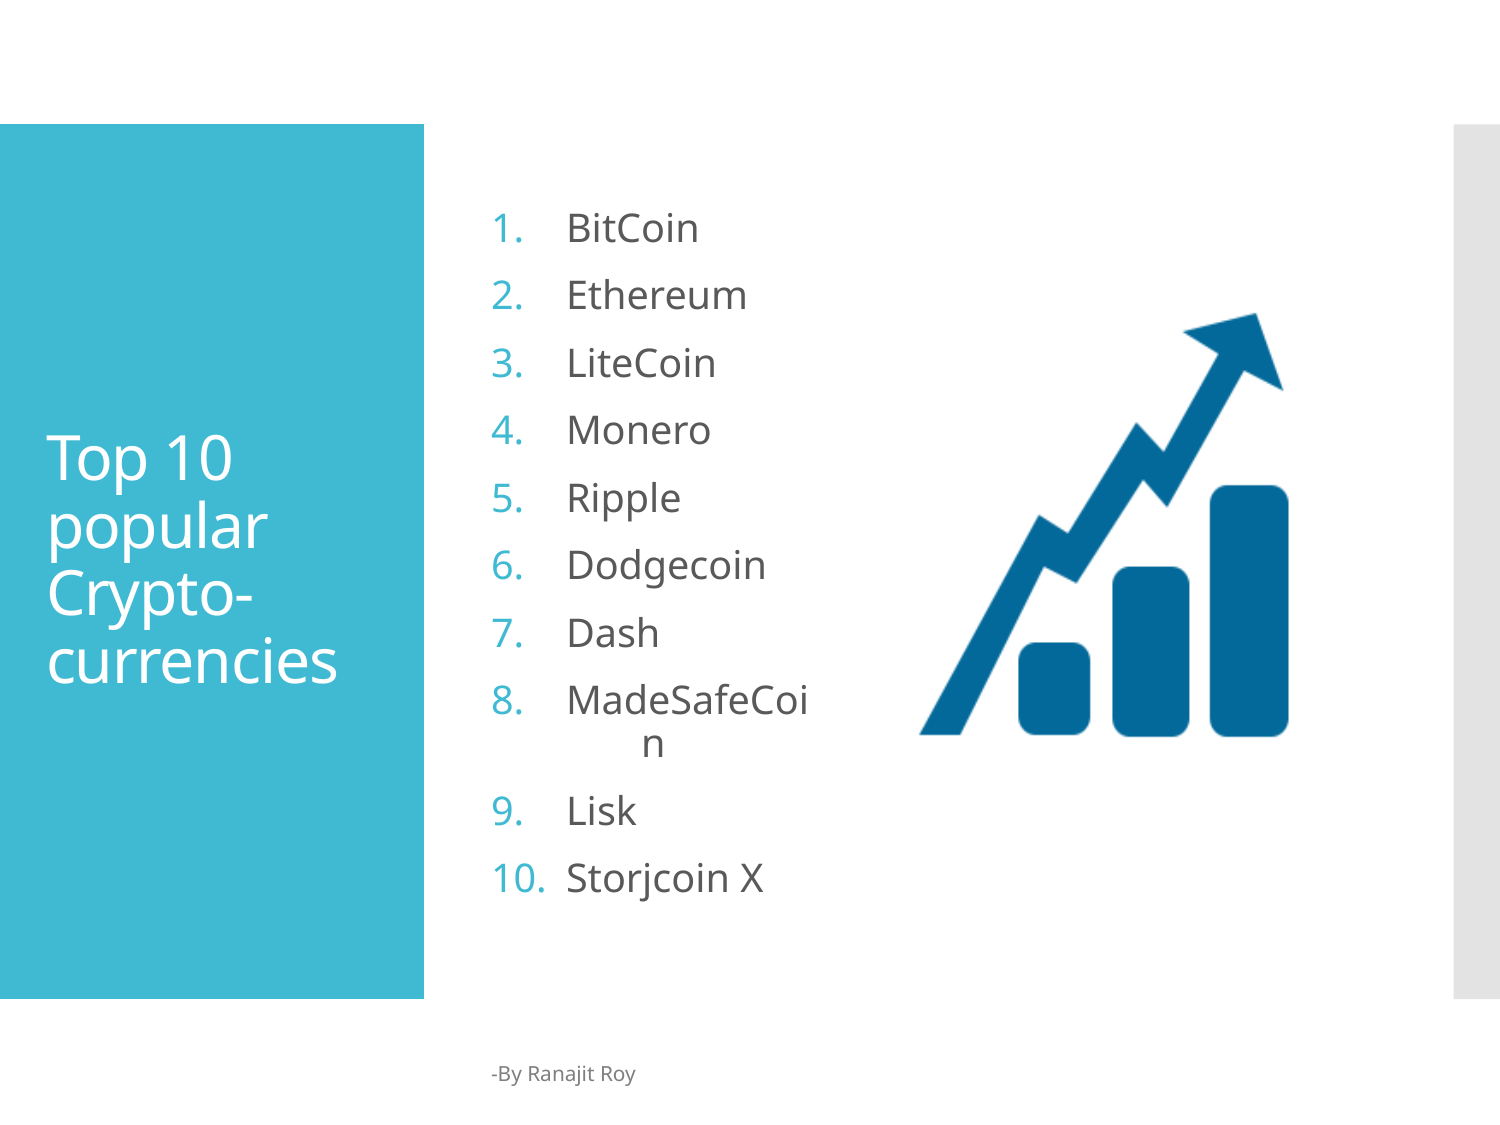

BitCoin
Ethereum
LiteCoin
Monero
Ripple
Dodgecoin
Dash
MadeSafeCoin
Lisk
Storjcoin X
# Top 10 popular Crypto-currencies
-By Ranajit Roy